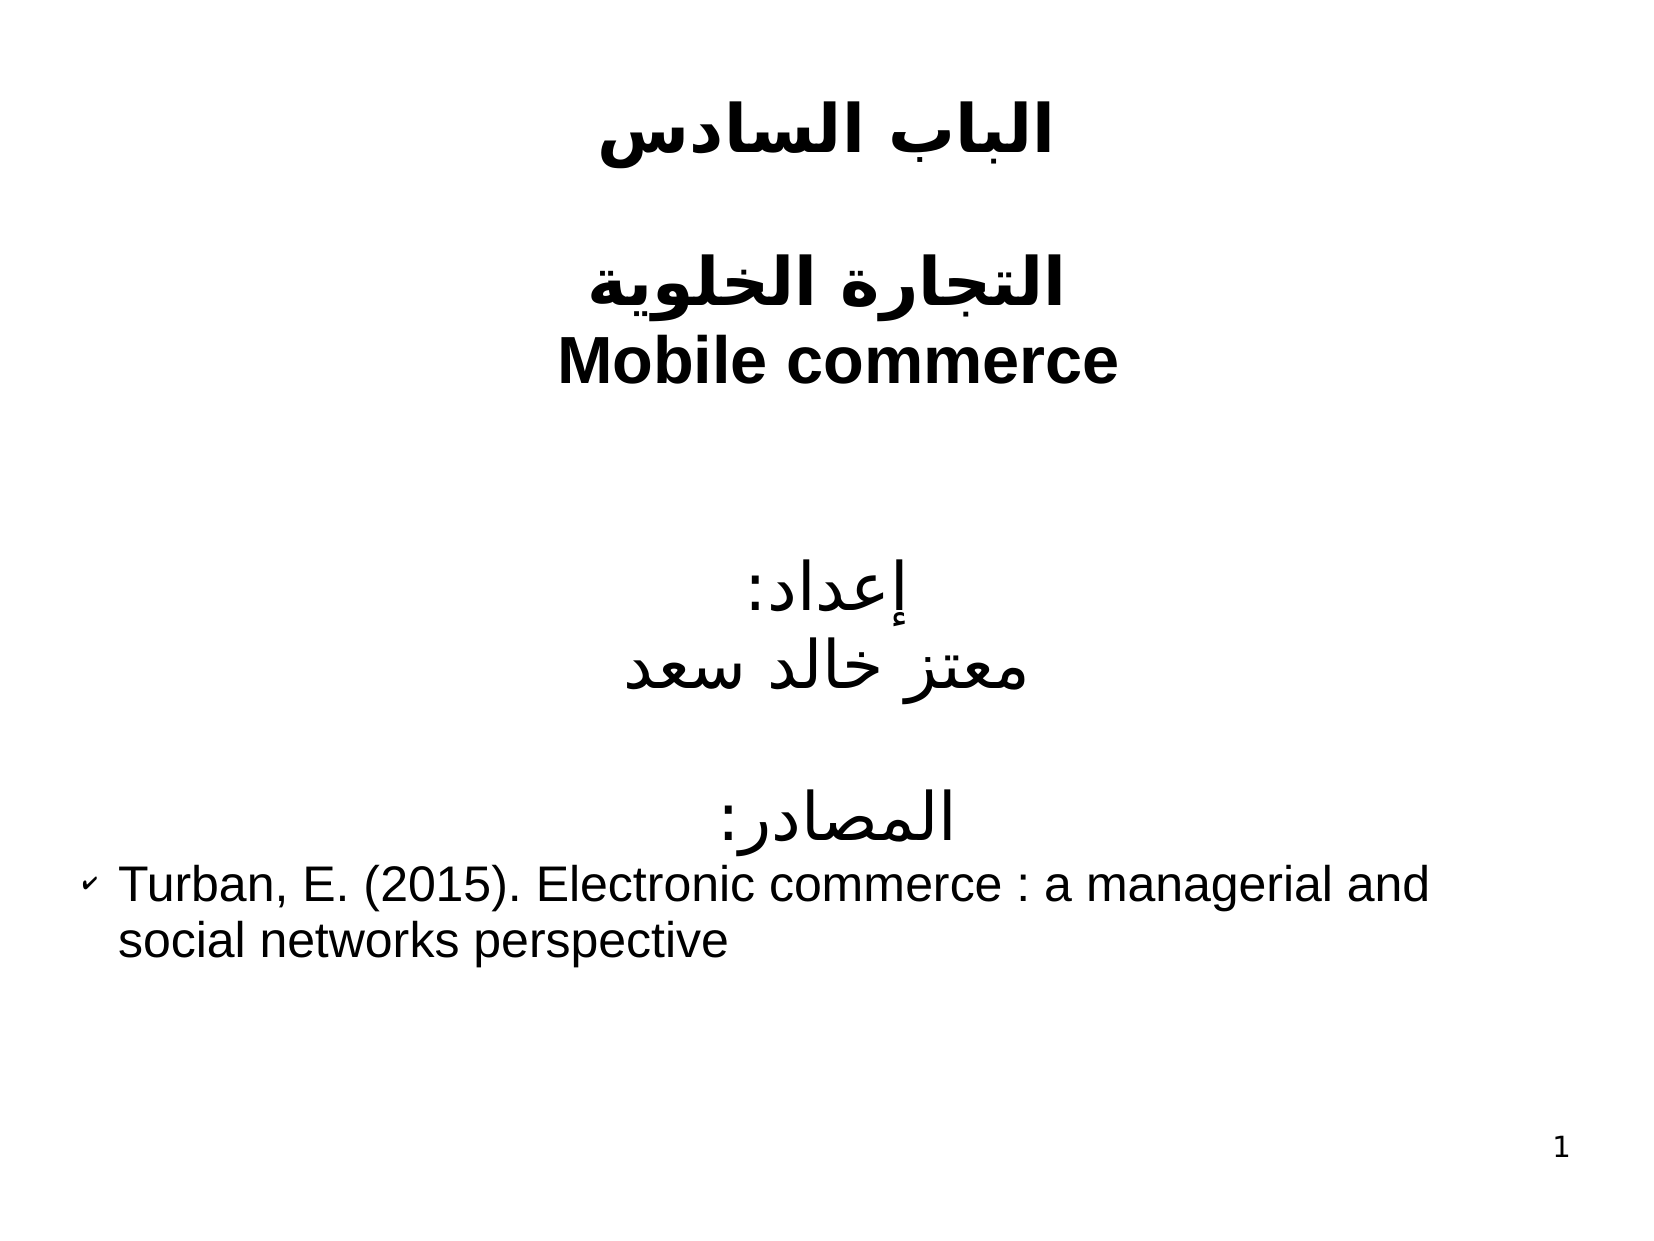

# الباب السادس
التجارة الخلوية
Mobile commerce
إعداد:
معتز خالد سعد
المصادر:
Turban, E. (2015). Electronic commerce : a managerial and social networks perspective
1